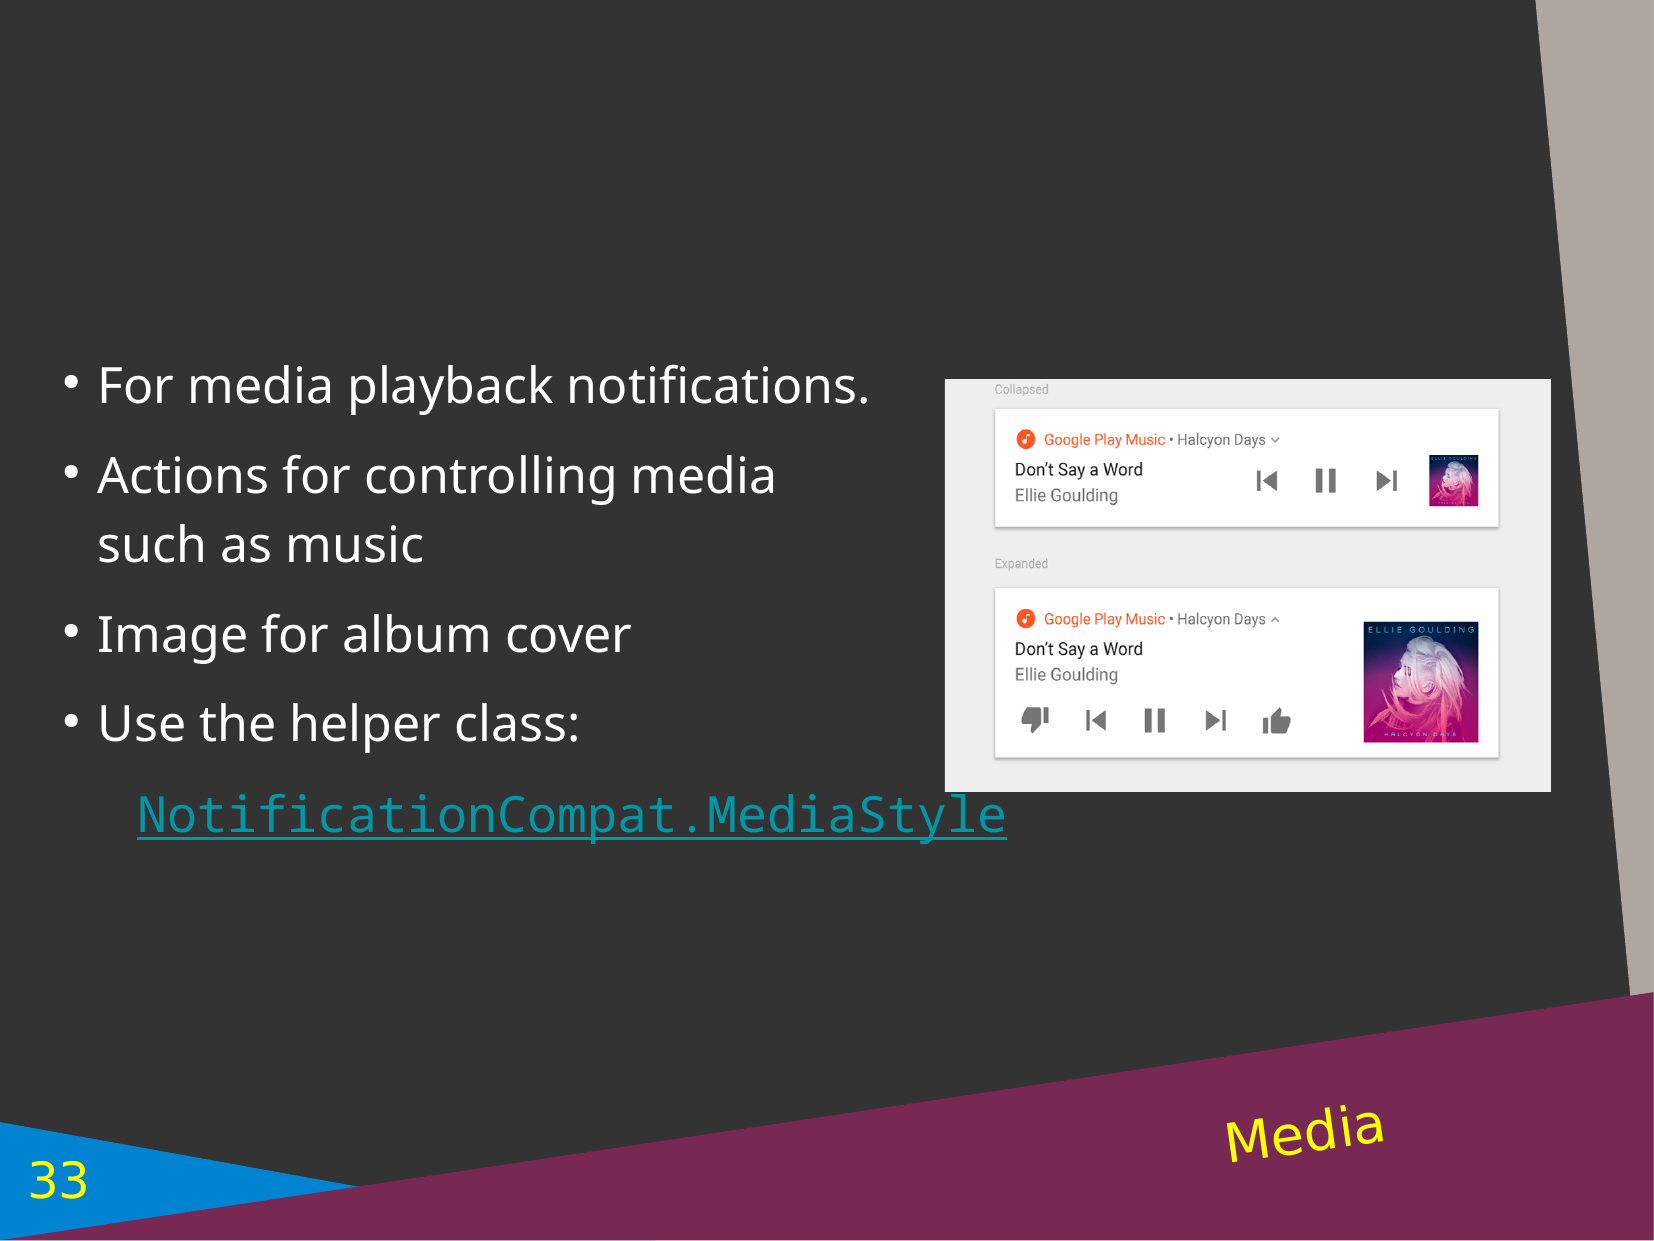

For media playback notifications.
Actions for controlling media
such as music
Image for album cover
Use the helper class:
NotificationCompat.MediaStyle
# Media
33